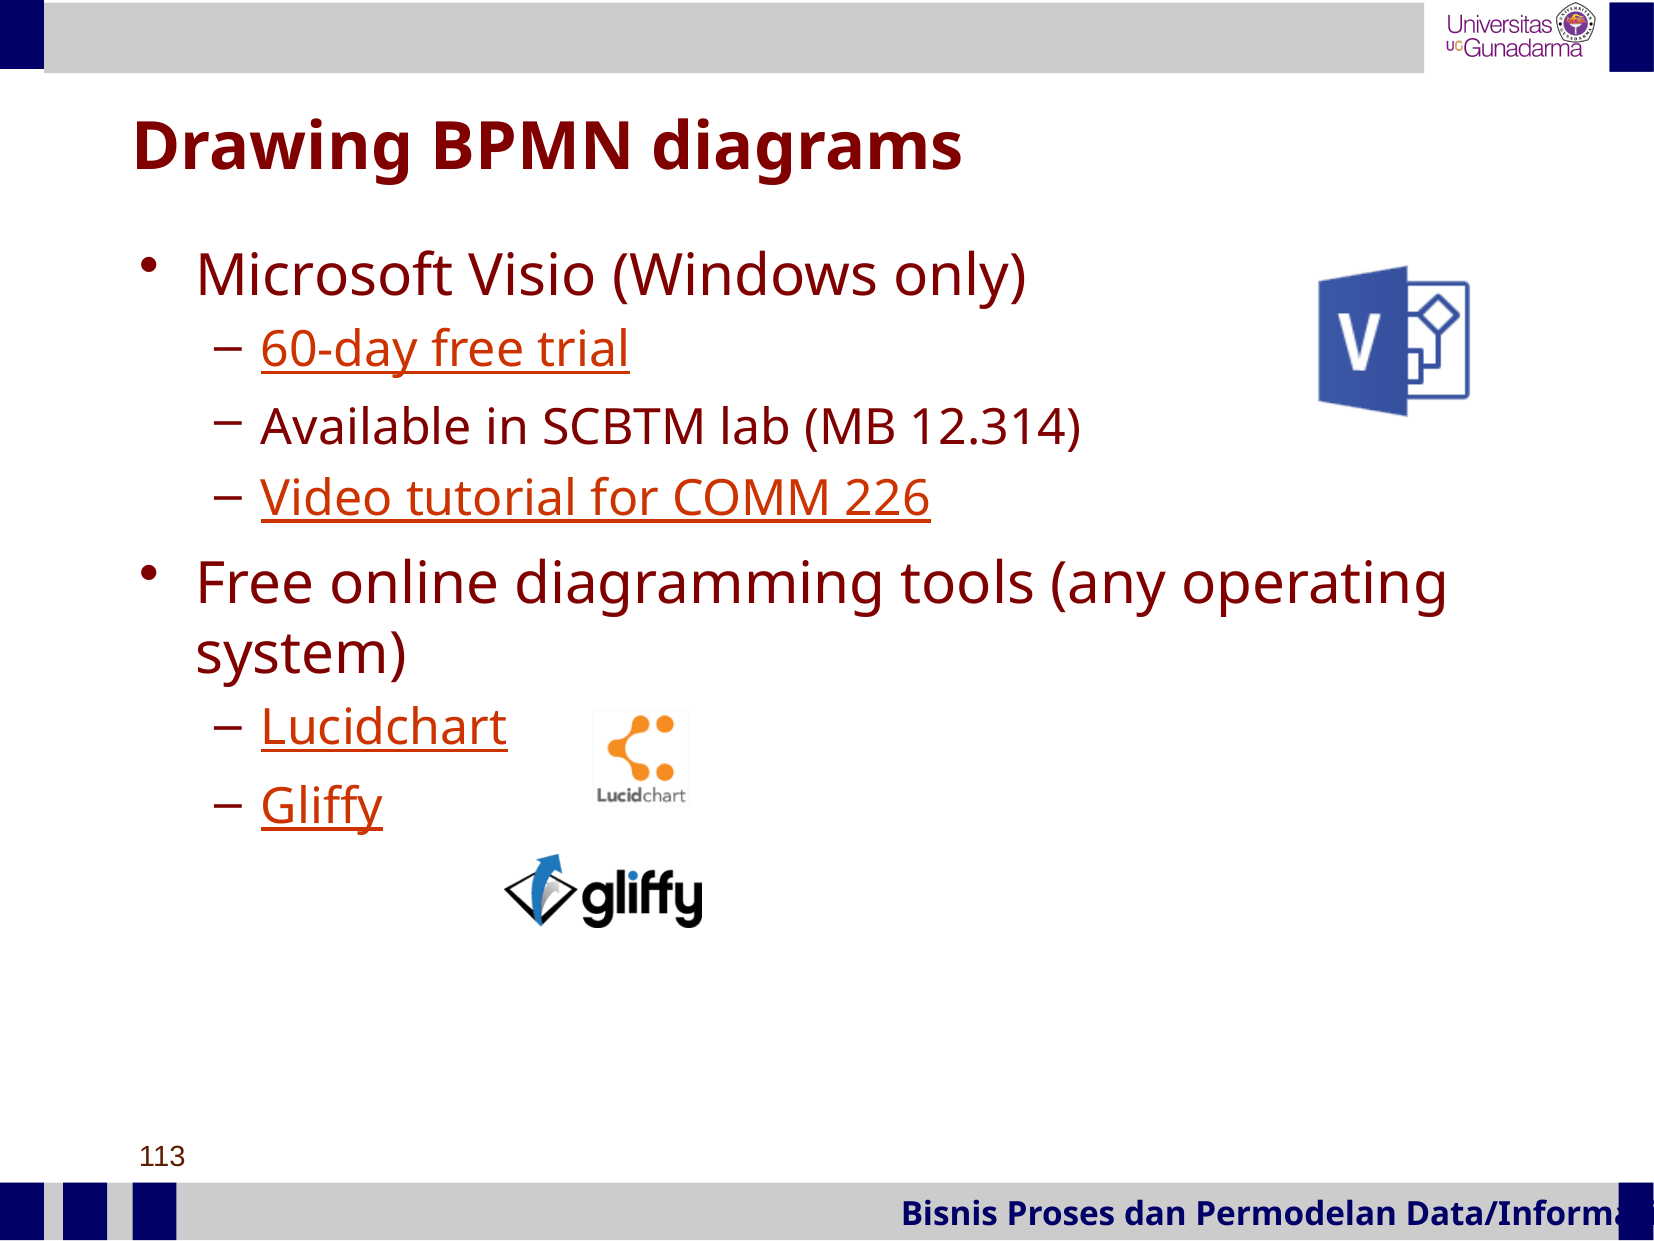

# Drawing BPMN diagrams
Microsoft Visio (Windows only)
60-day free trial
Available in SCBTM lab (MB 12.314)
Video tutorial for COMM 226
Free online diagramming tools (any operating system)
Lucidchart
Gliffy